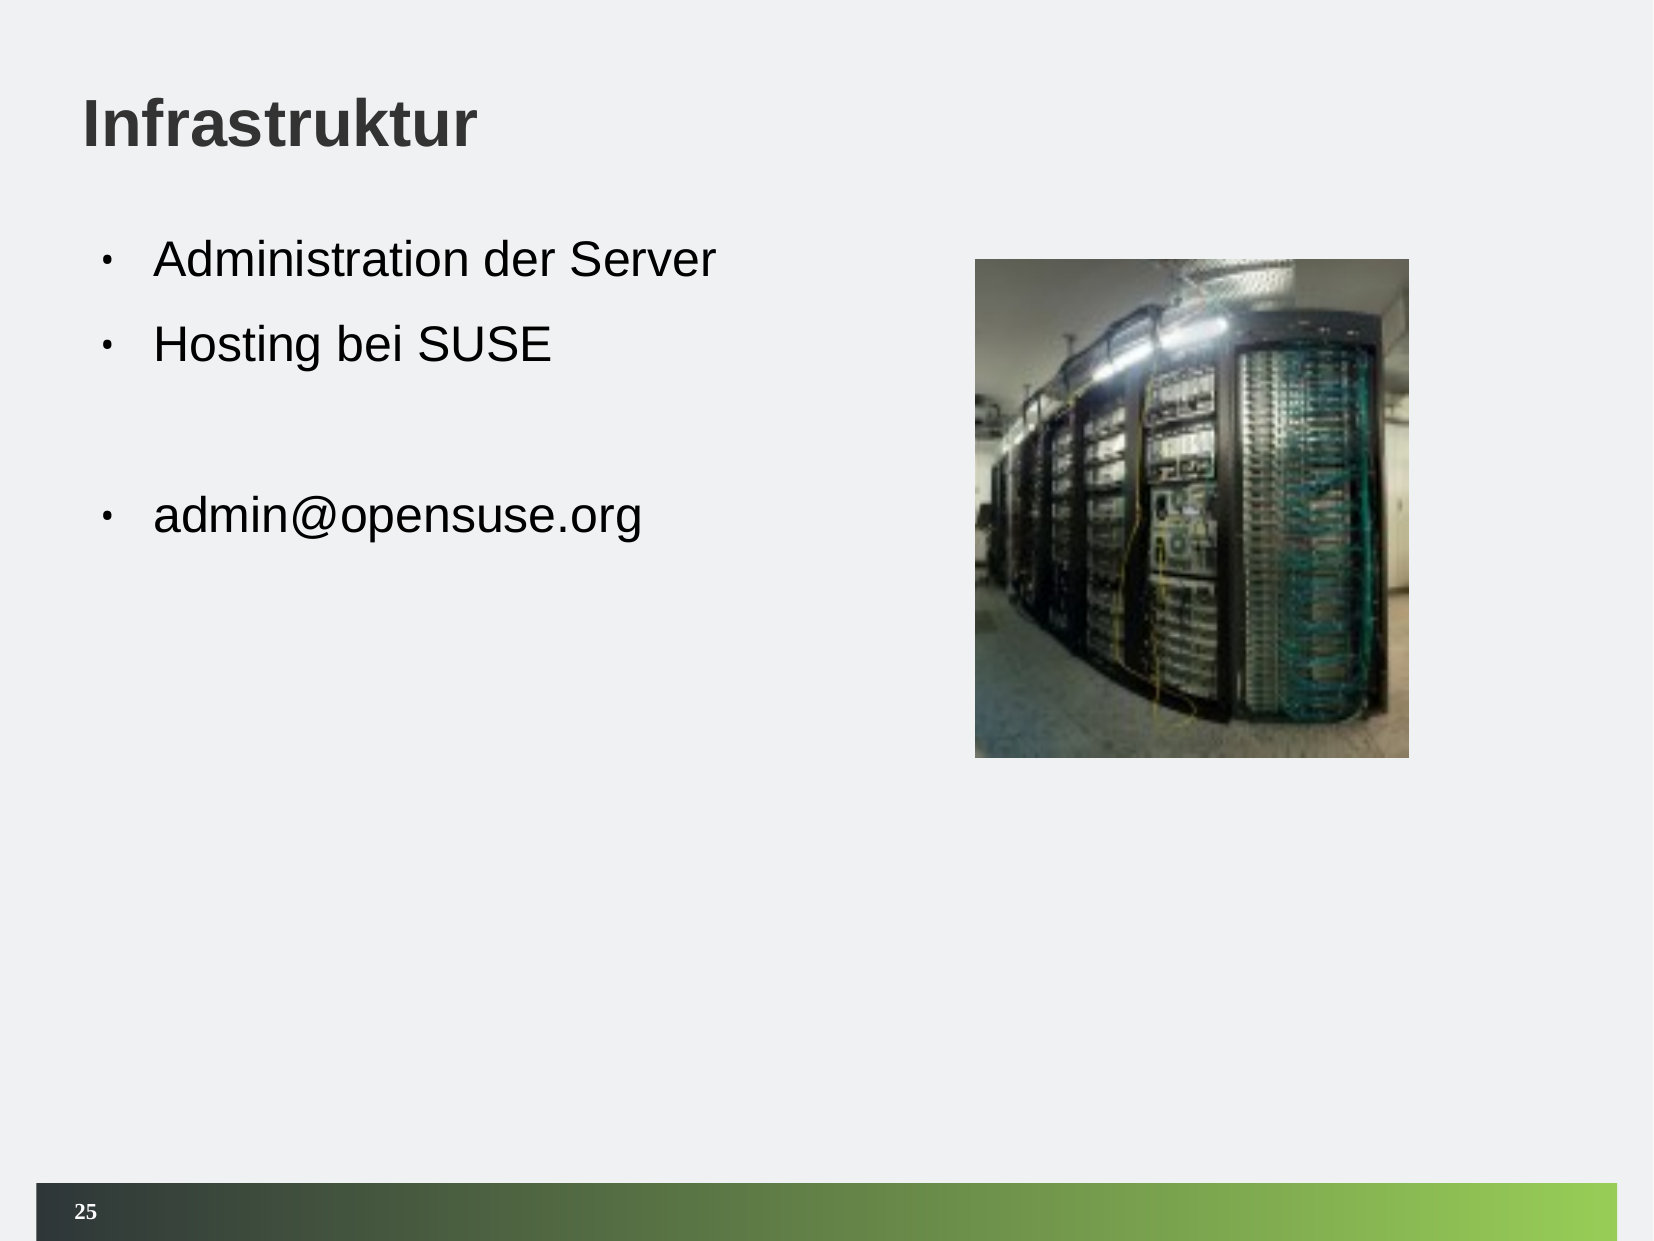

# Infrastruktur
Administration der Server
Hosting bei SUSE
admin@opensuse.org
25